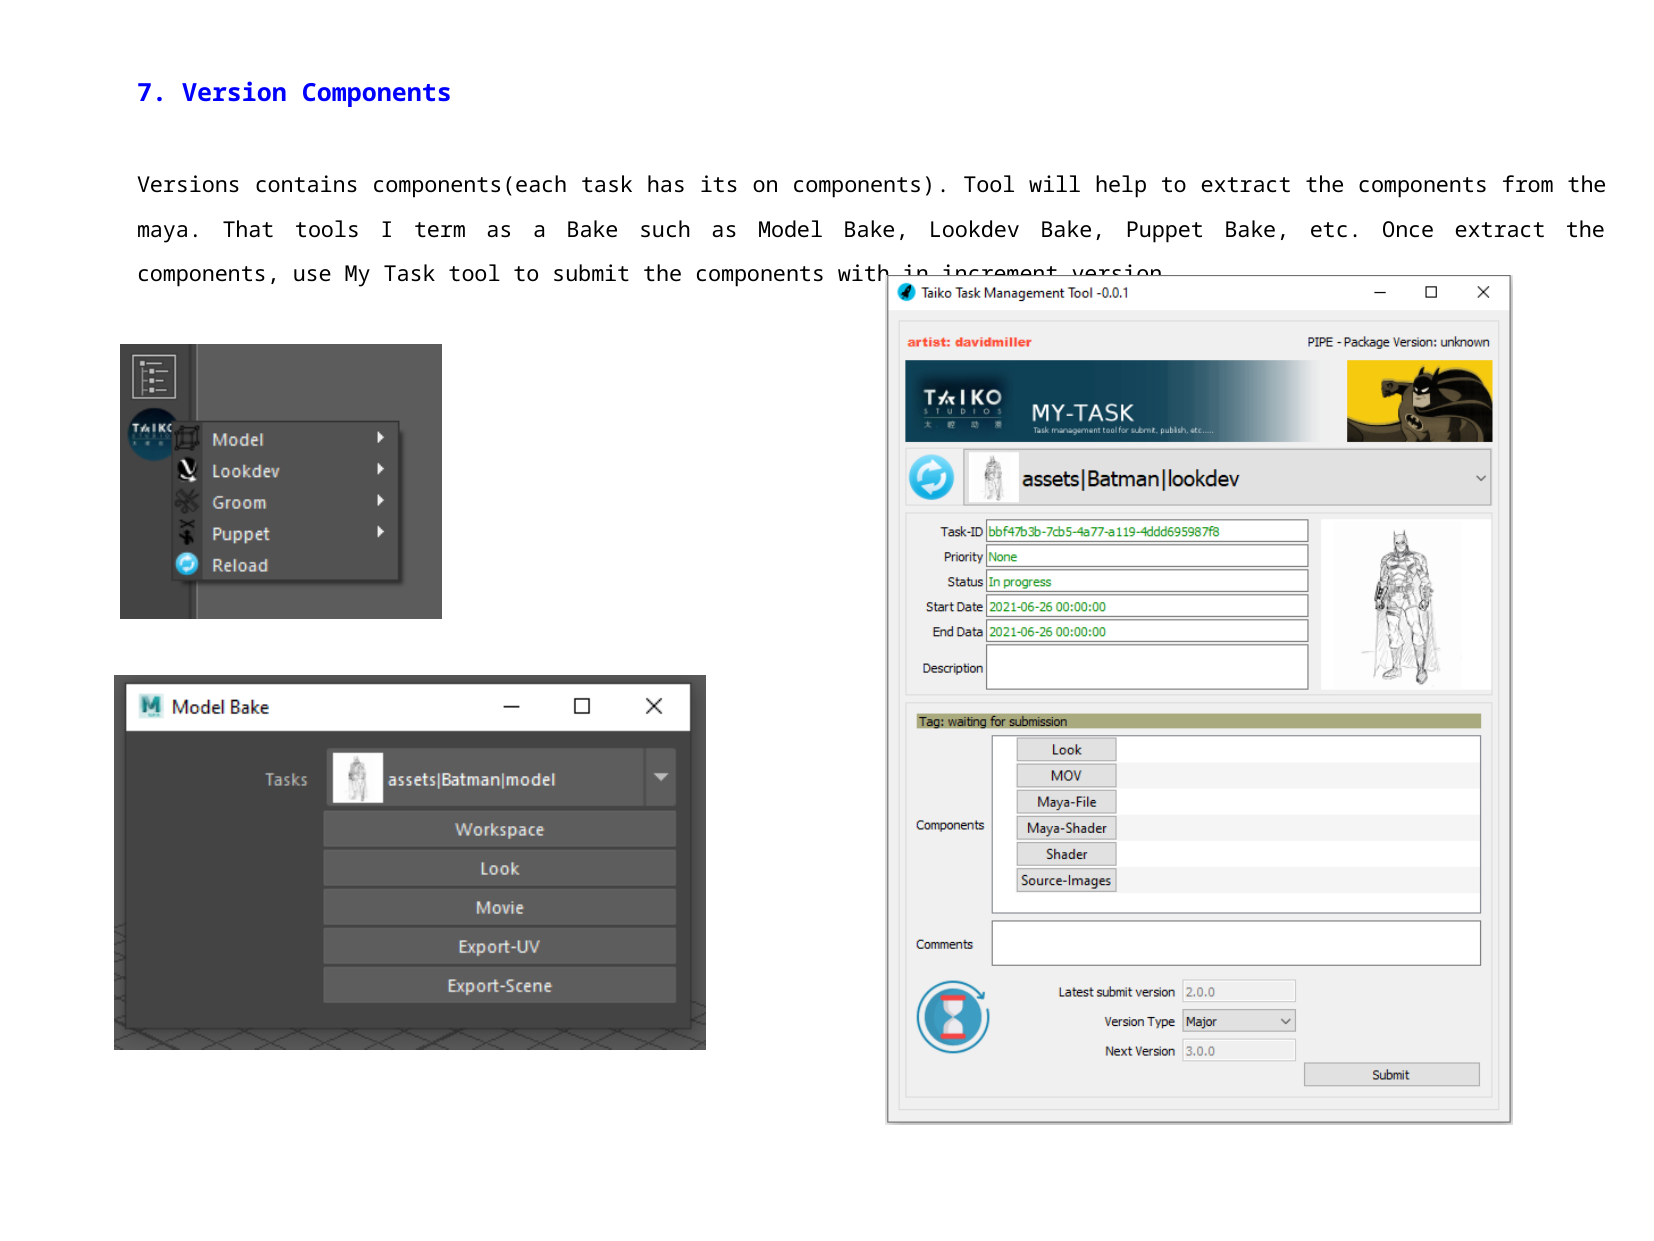

7. Version Components
Versions contains components(each task has its on components). Tool will help to extract the components from the maya. That tools I term as a Bake such as Model Bake, Lookdev Bake, Puppet Bake, etc. Once extract the components, use My Task tool to submit the components with in increment version